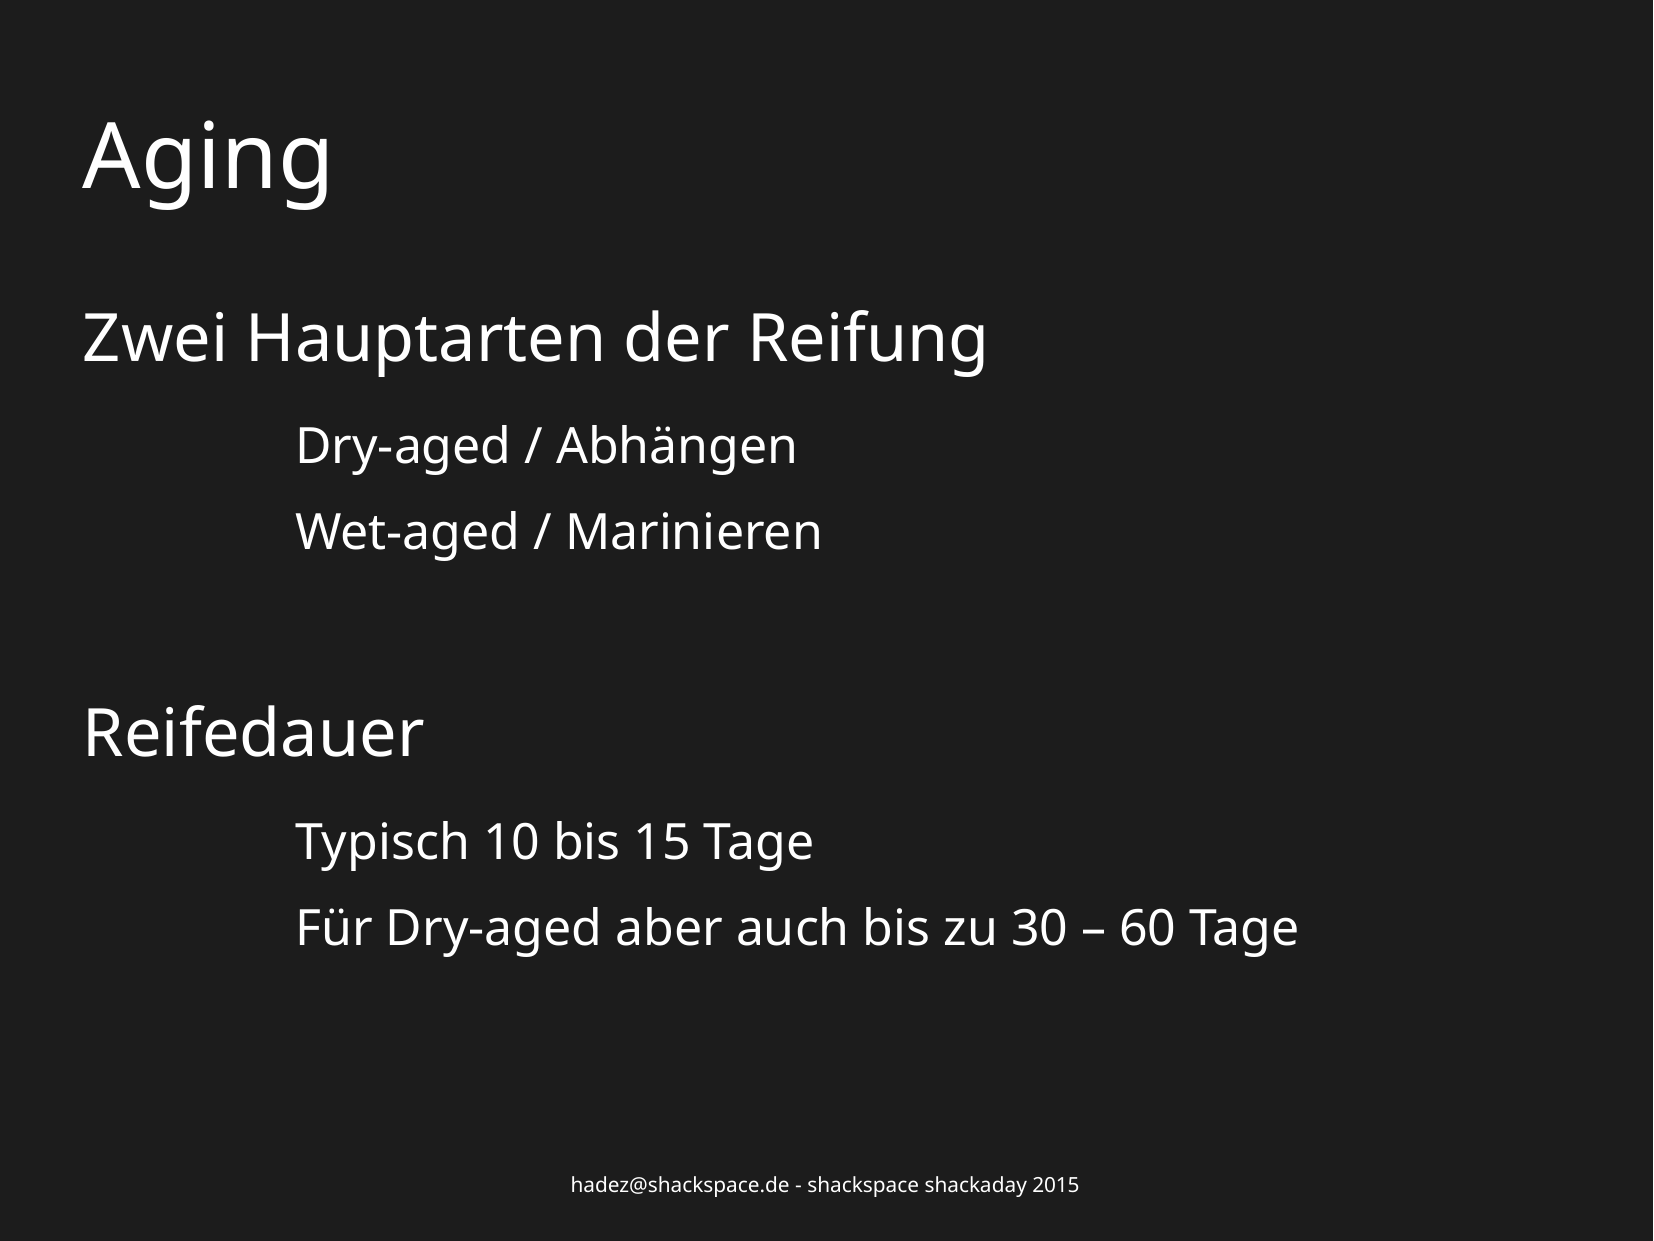

# Aging
Zwei Hauptarten der Reifung
Dry-aged / Abhängen
Wet-aged / Marinieren
Reifedauer
Typisch 10 bis 15 Tage
Für Dry-aged aber auch bis zu 30 – 60 Tage